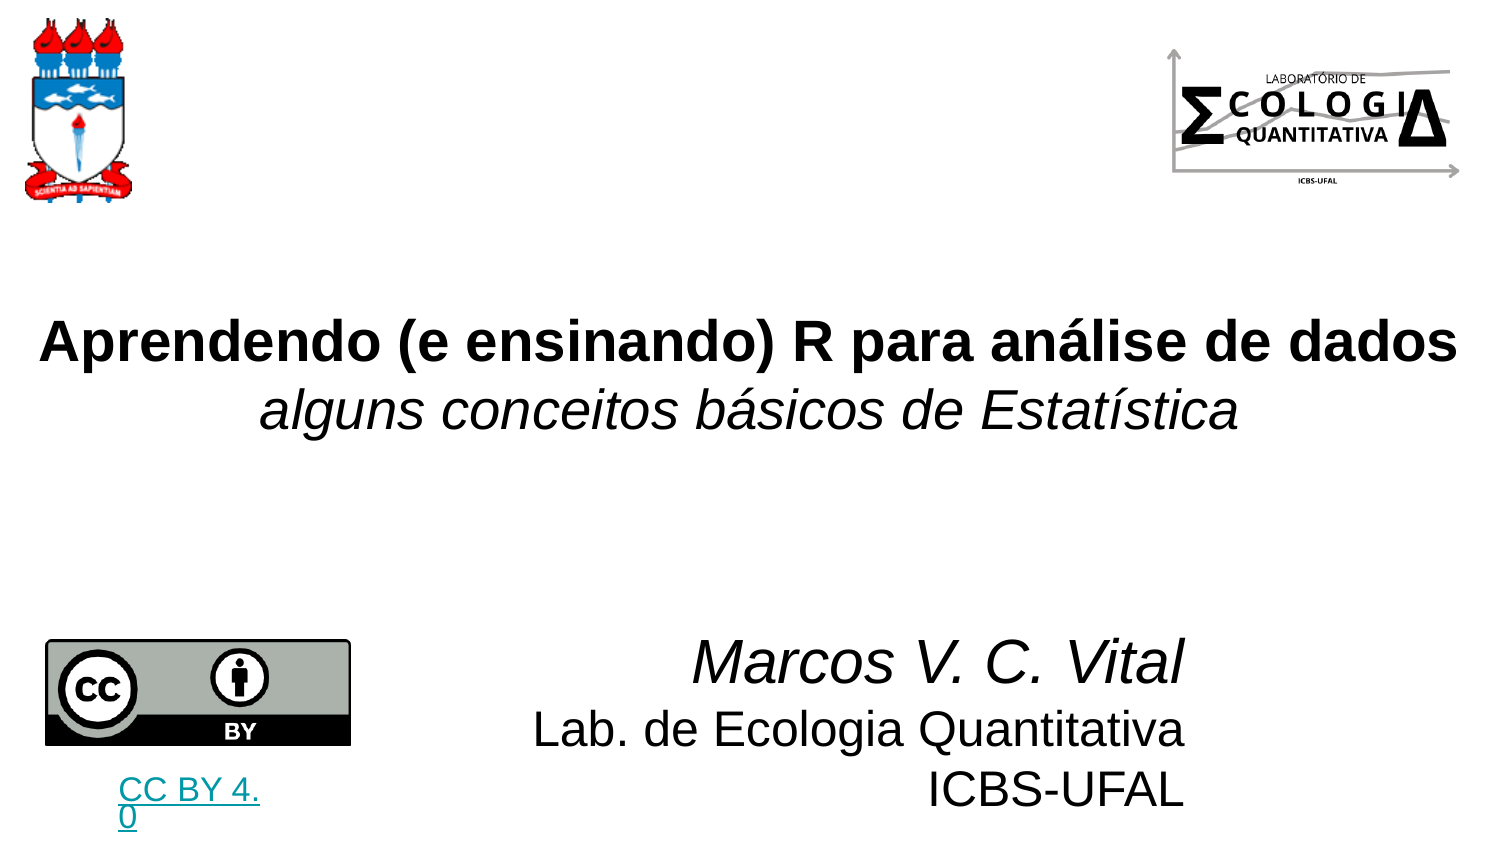

Aprendendo (e ensinando) R para análise de dados
alguns conceitos básicos de Estatística
Marcos V. C. Vital
Lab. de Ecologia Quantitativa
ICBS-UFAL
# CC BY 4.0